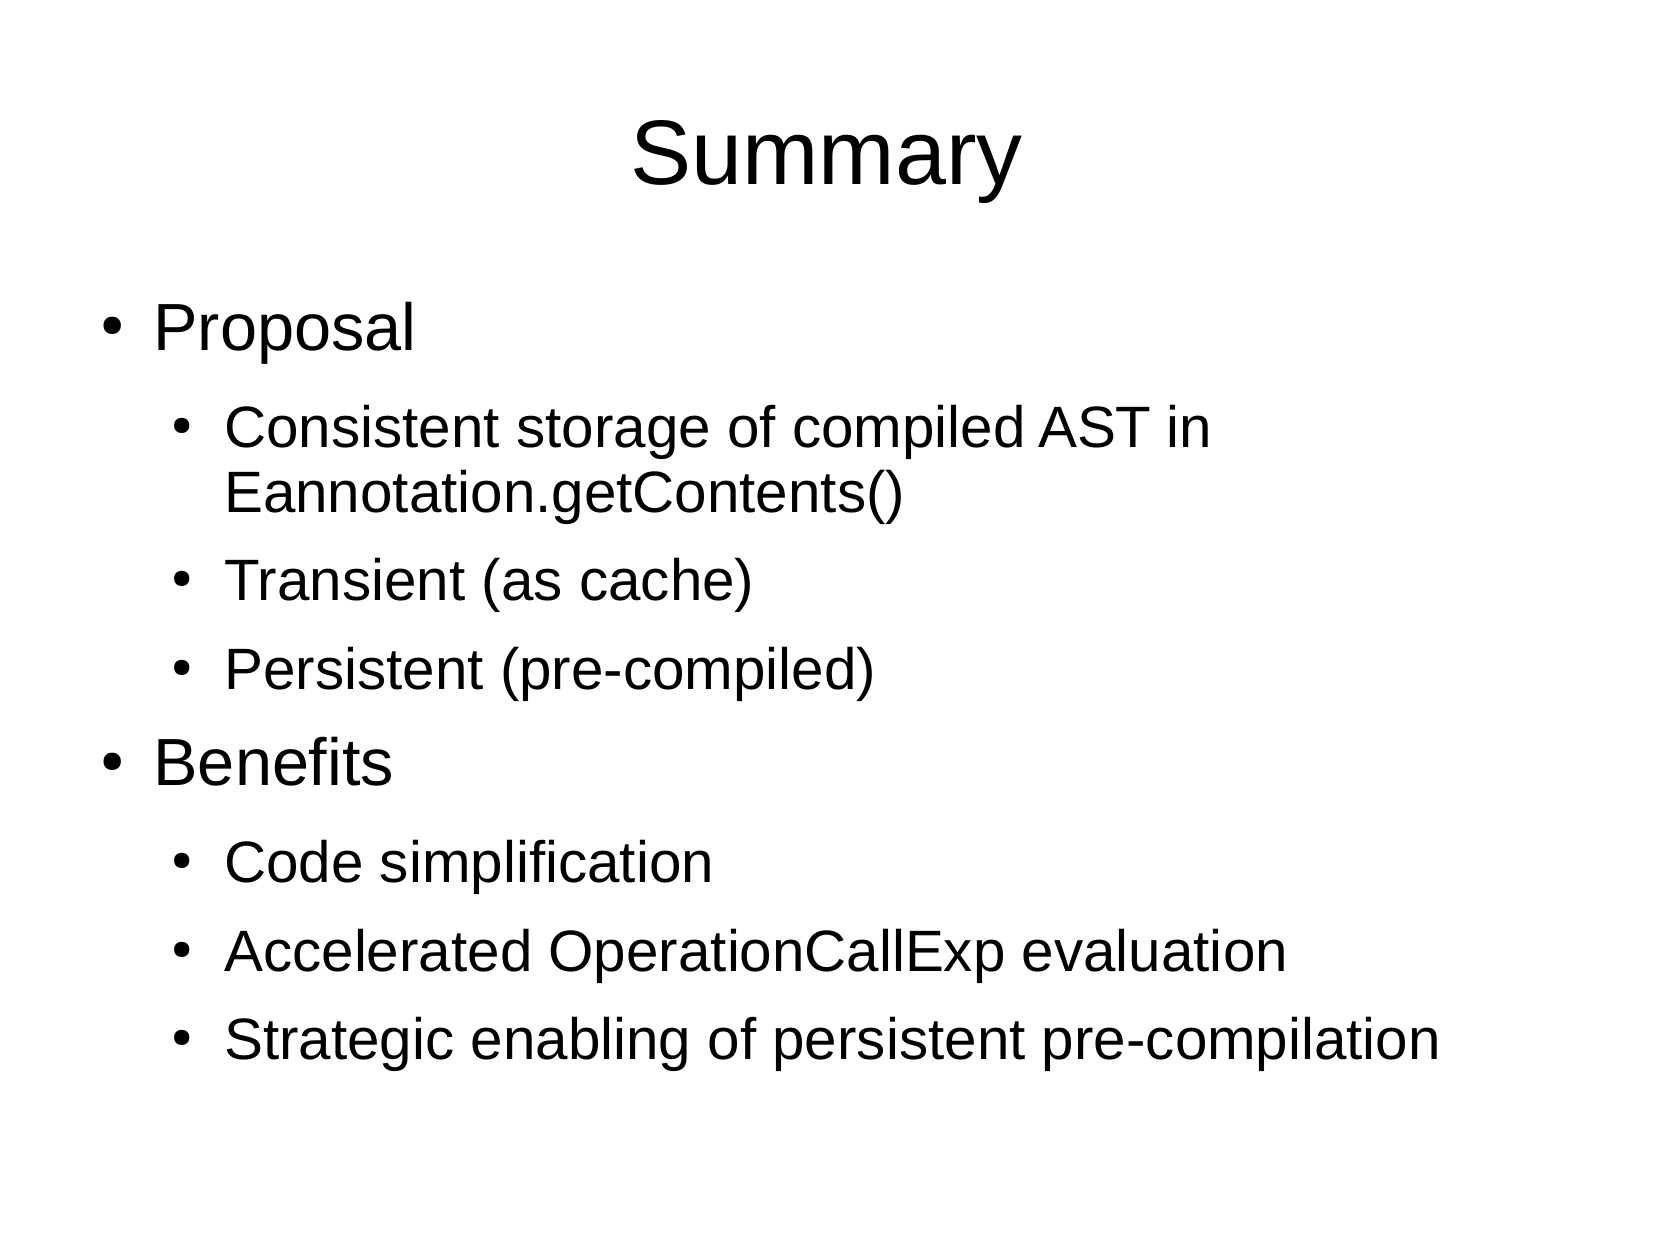

# Summary
Proposal
Consistent storage of compiled AST in Eannotation.getContents()
Transient (as cache)
Persistent (pre-compiled)
Benefits
Code simplification
Accelerated OperationCallExp evaluation
Strategic enabling of persistent pre-compilation